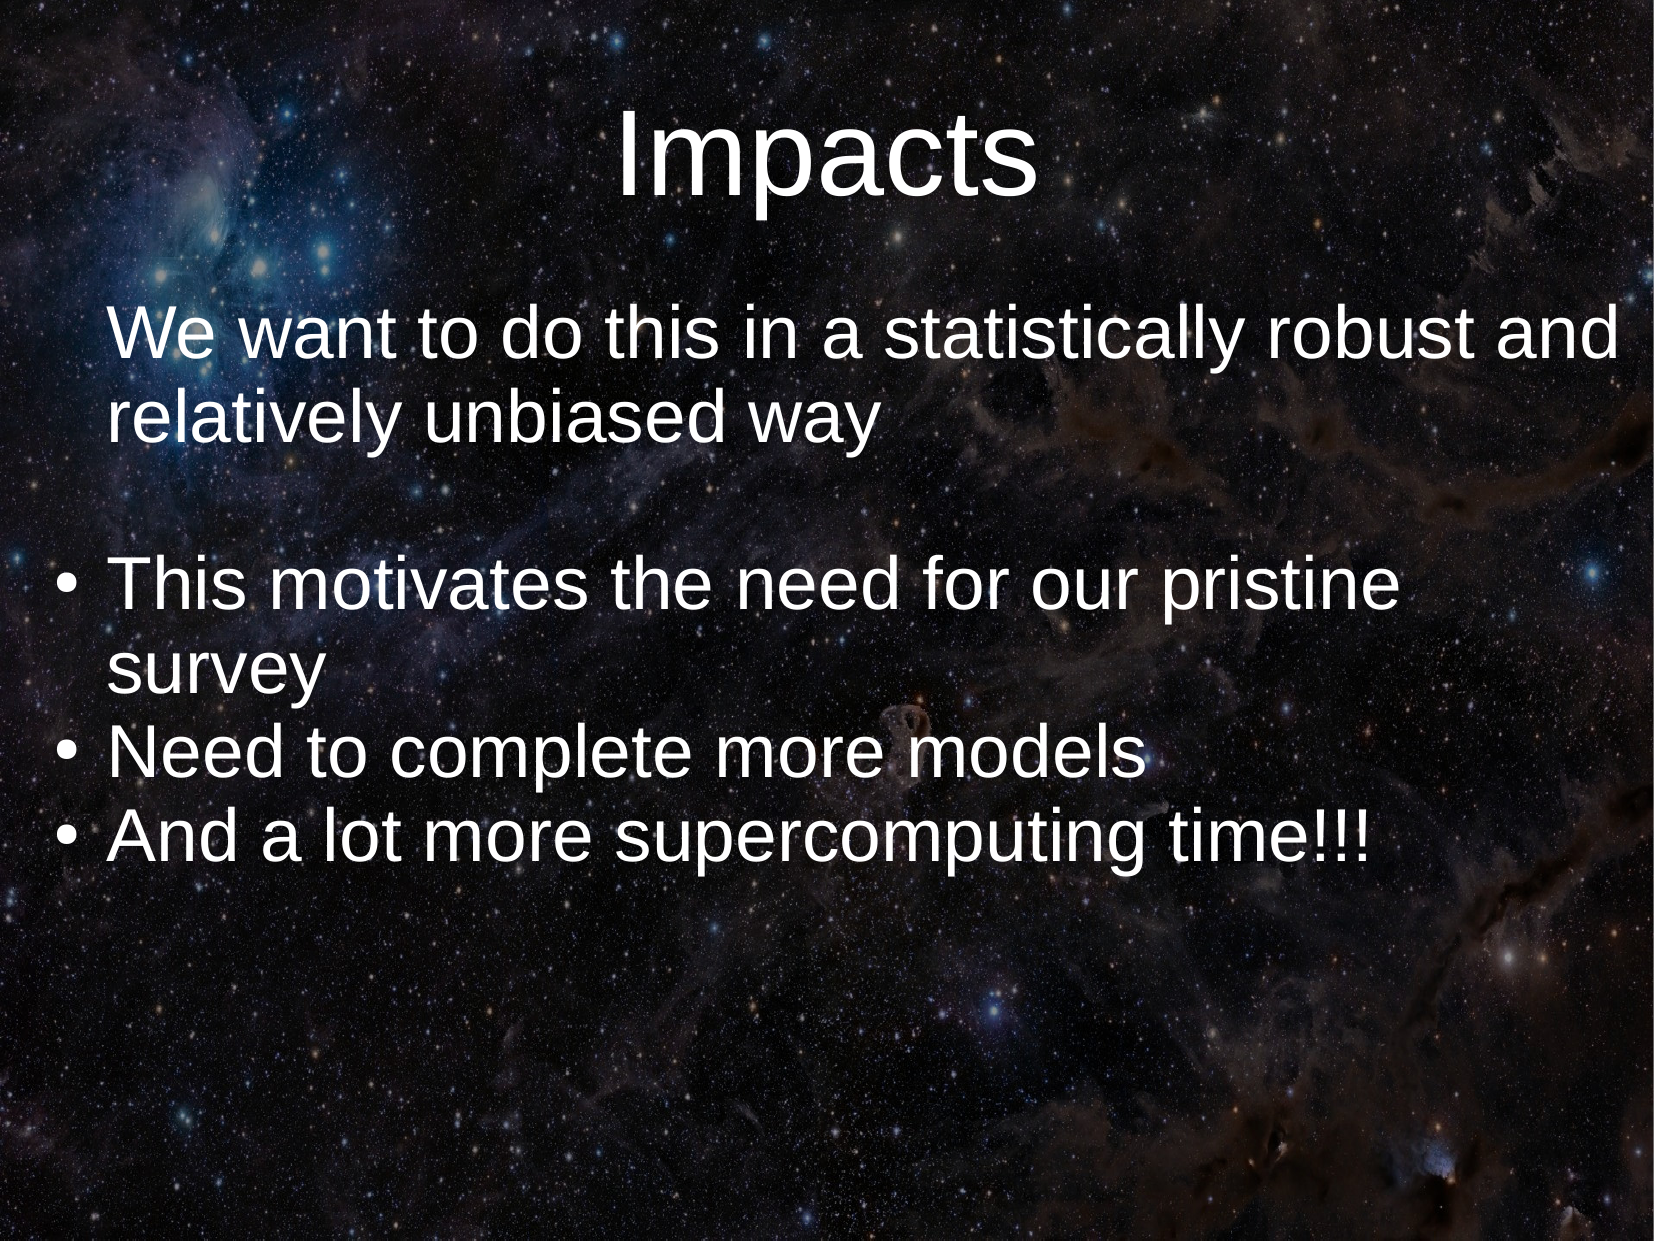

# Impacts
We want to do this in a statistically robust and relatively unbiased way
This motivates the need for our pristine survey
Need to complete more models
And a lot more supercomputing time!!!